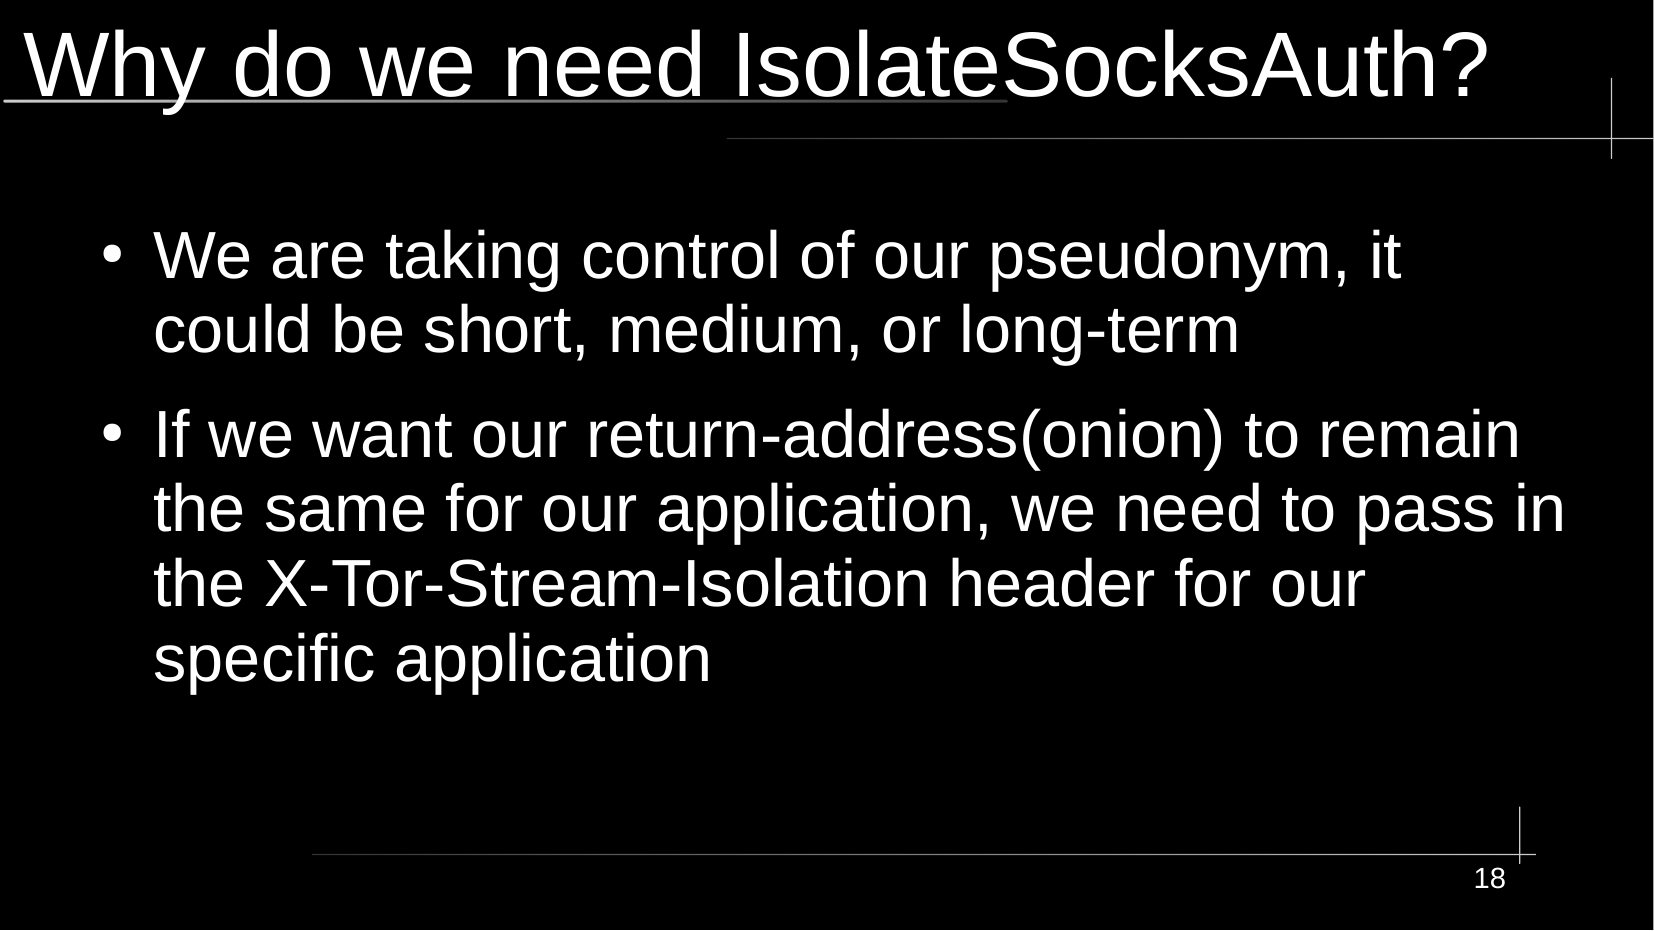

# Why do we need IsolateSocksAuth?
We are taking control of our pseudonym, it could be short, medium, or long-term
If we want our return-address(onion) to remain the same for our application, we need to pass in the X-Tor-Stream-Isolation header for our specific application
18